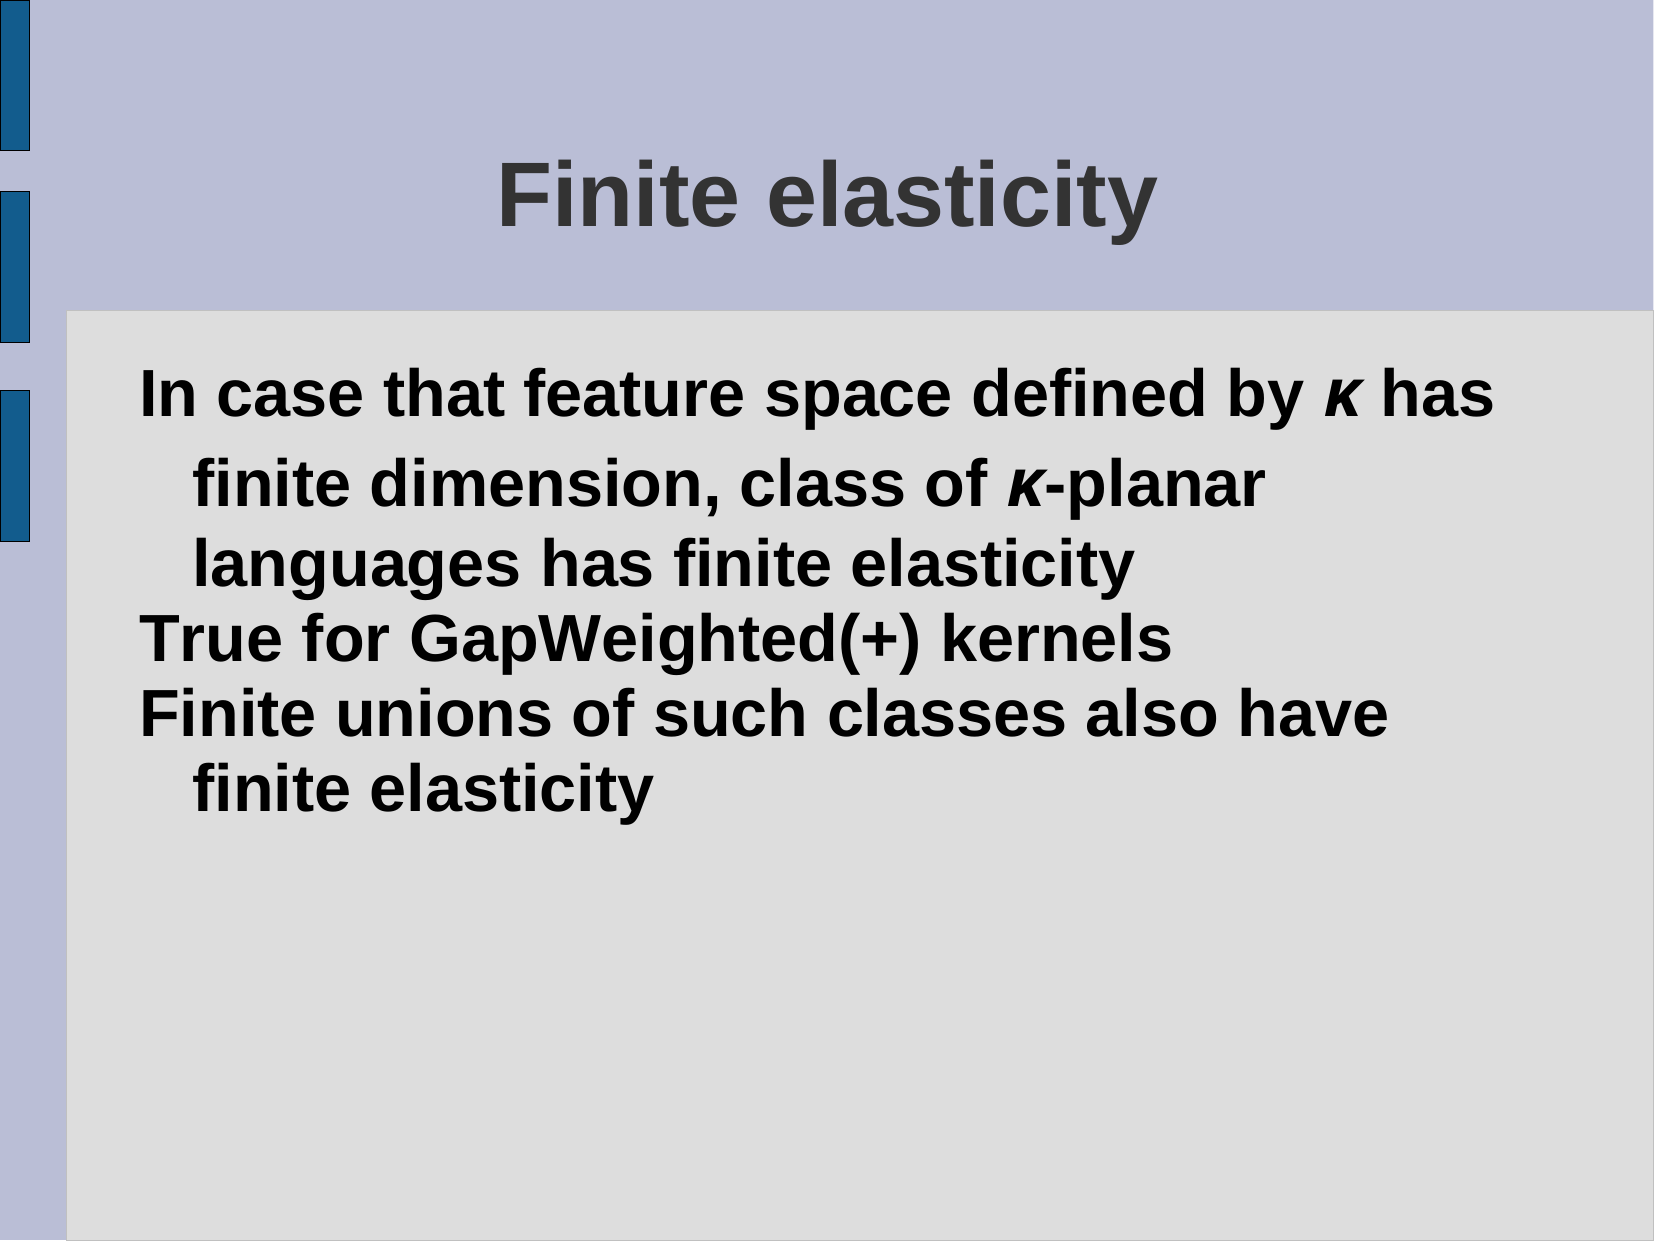

# Finite elasticity
In case that feature space defined by κ has finite dimension, class of κ-planar languages has finite elasticity
True for GapWeighted(+) kernels
Finite unions of such classes also have finite elasticity